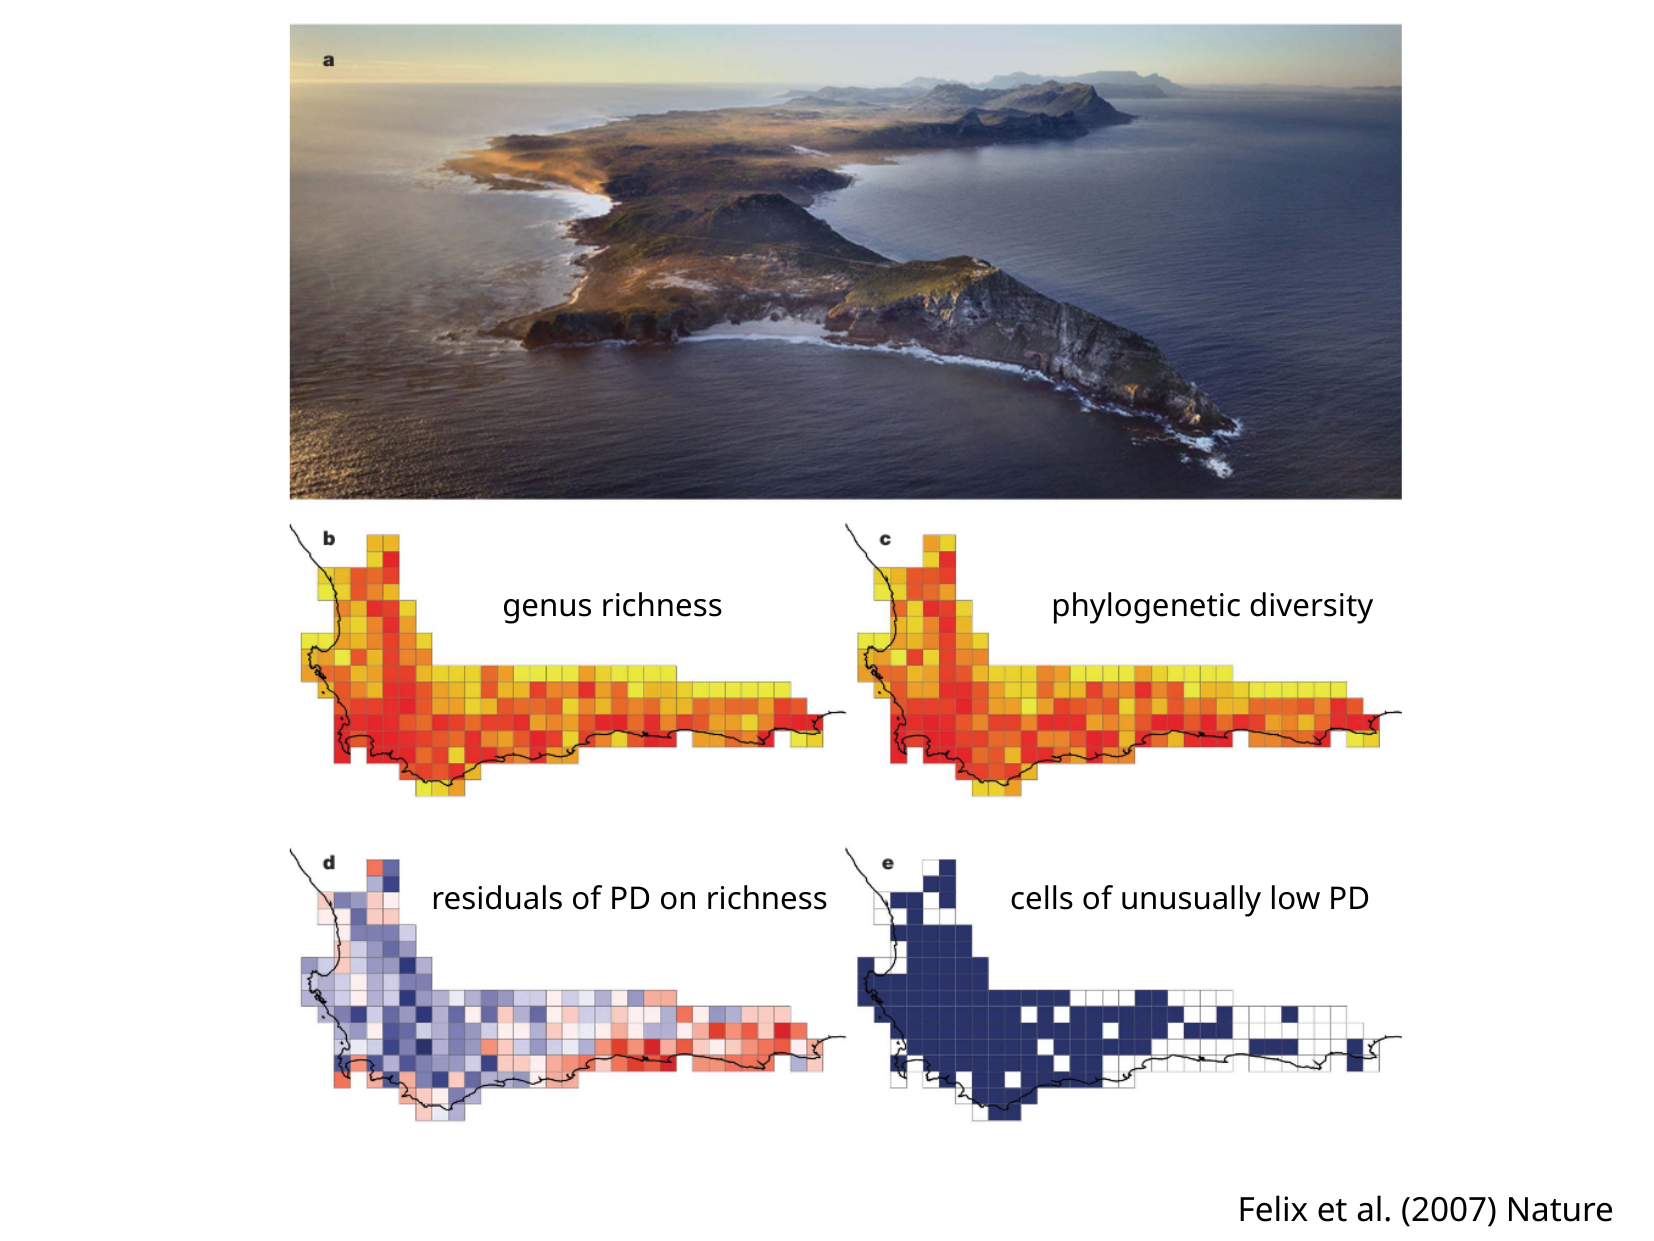

genus richness
phylogenetic diversity
residuals of PD on richness
cells of unusually low PD
Felix et al. (2007) Nature